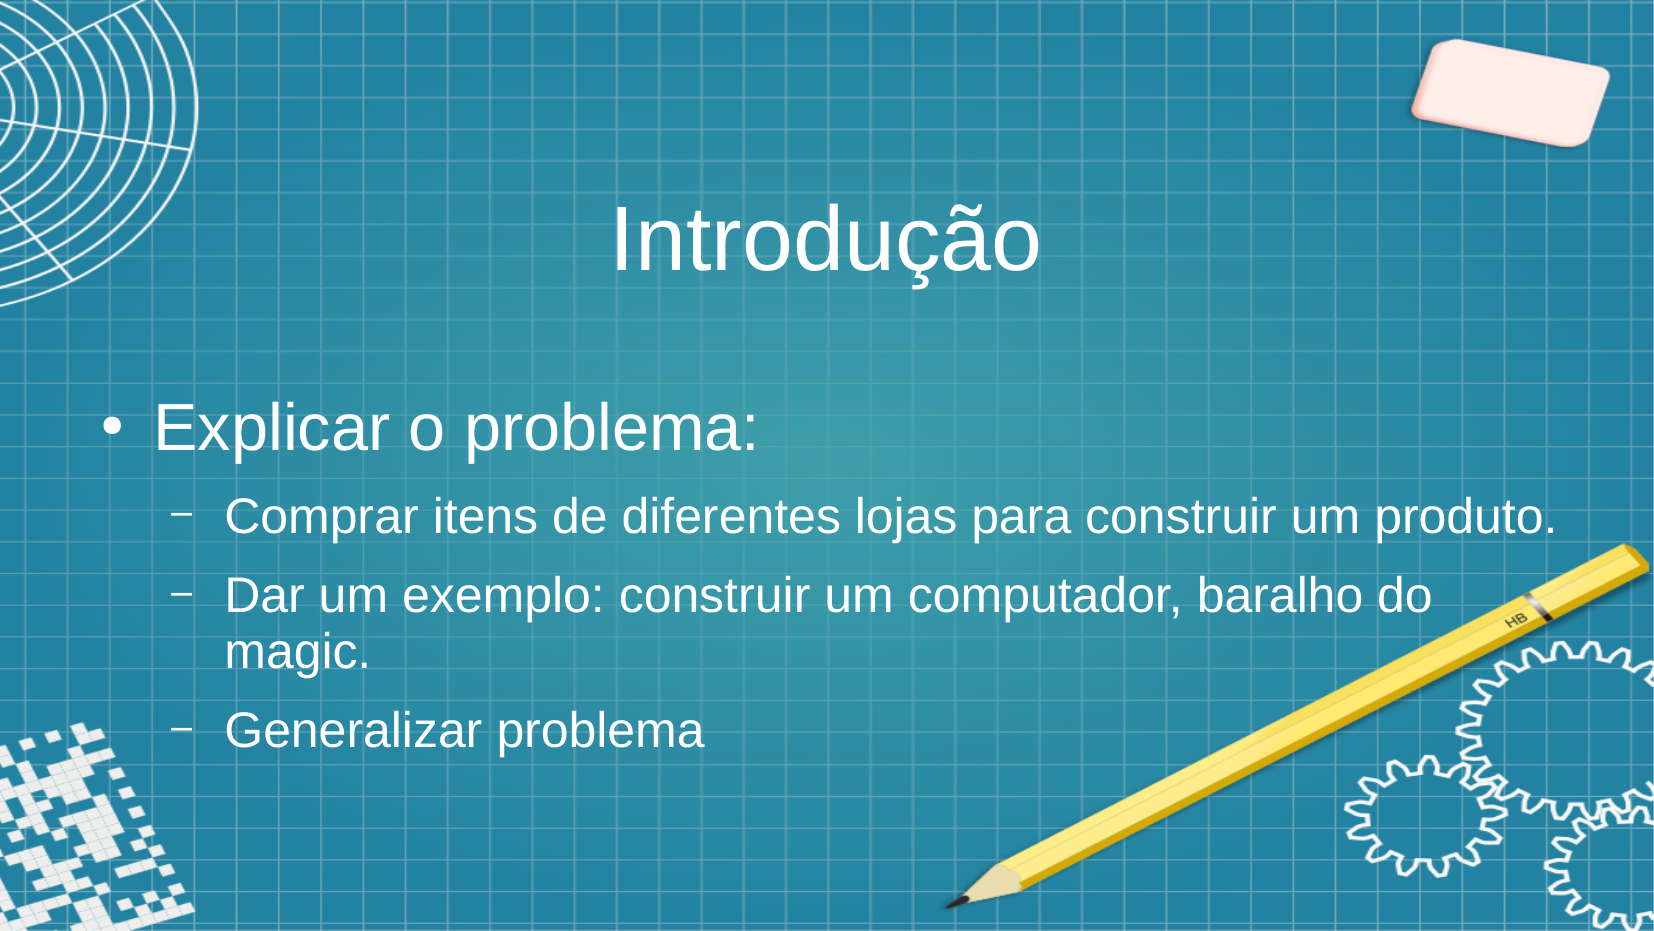

# Introdução
Explicar o problema:
Comprar itens de diferentes lojas para construir um produto.
Dar um exemplo: construir um computador, baralho do magic.
Generalizar problema